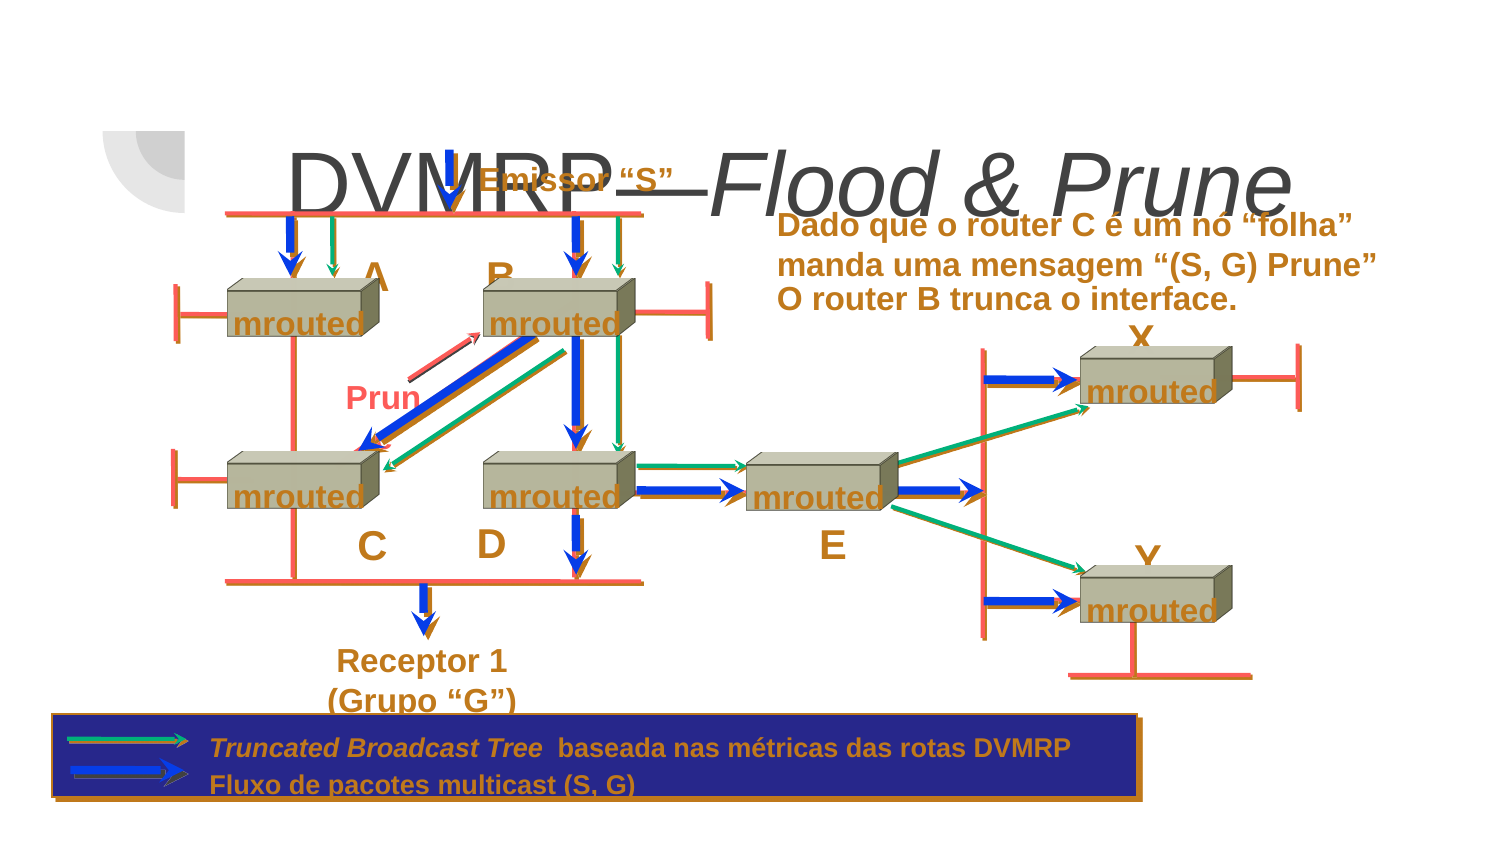

# DVMRP—Flood & Prune
Emissor “S”
Dado que o router C é um nó “folha” manda uma mensagem “(S, G) Prune”
A
B
O router B trunca o interface.
mrouted
mrouted
X
Prune
mrouted
mrouted
mrouted
mrouted
D
E
C
Y
mrouted
Receptor 1
(Grupo “G”)
Truncated Broadcast Tree baseada nas métricas das rotas DVMRP
Fluxo de pacotes multicast (S, G)